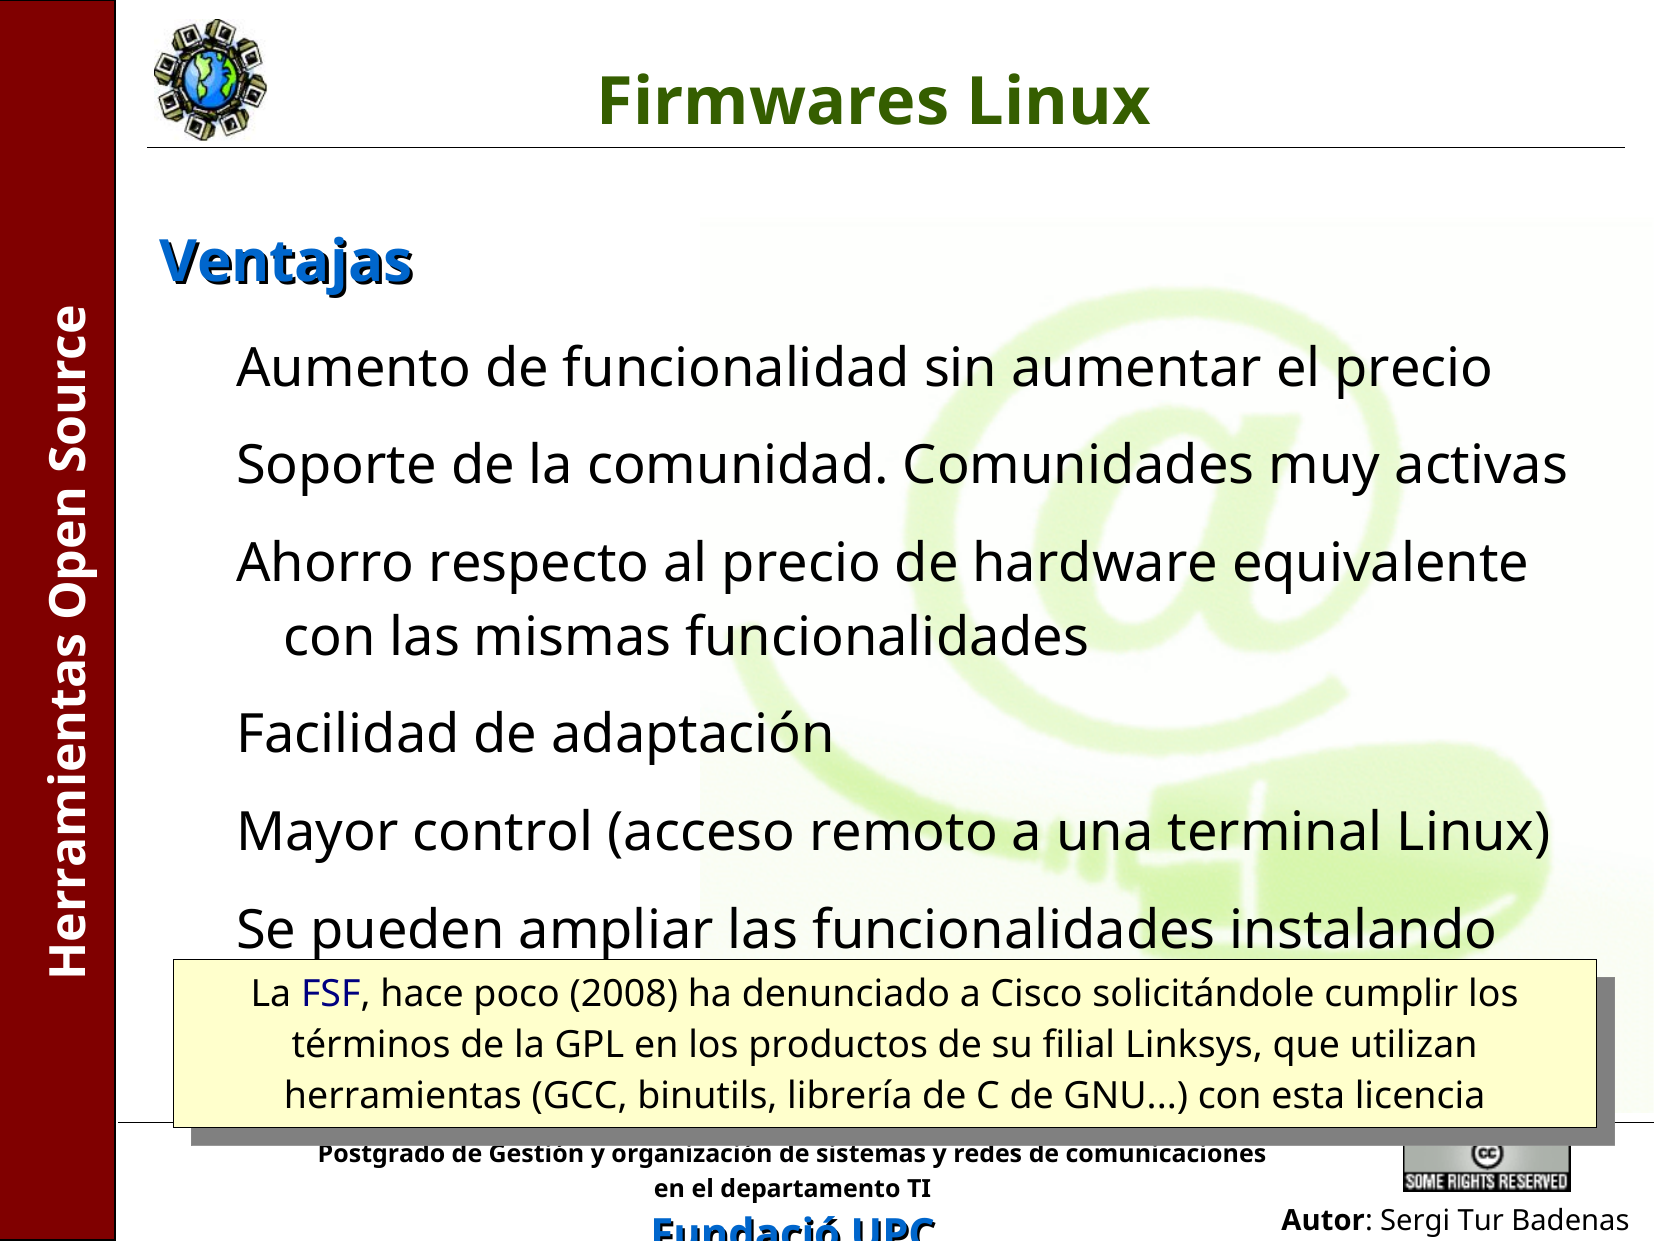

# Firmwares Linux
Ventajas
Aumento de funcionalidad sin aumentar el precio
Soporte de la comunidad. Comunidades muy activas
Ahorro respecto al precio de hardware equivalente con las mismas funcionalidades
Facilidad de adaptación
Mayor control (acceso remoto a una terminal Linux)
Se pueden ampliar las funcionalidades instalando software libre adicional.
A menudo ya lo estamos utilizando sin saberlo...
La FSF, hace poco (2008) ha denunciado a Cisco solicitándole cumplir los términos de la GPL en los productos de su filial Linksys, que utilizan herramientas (GCC, binutils, librería de C de GNU...) con esta licencia